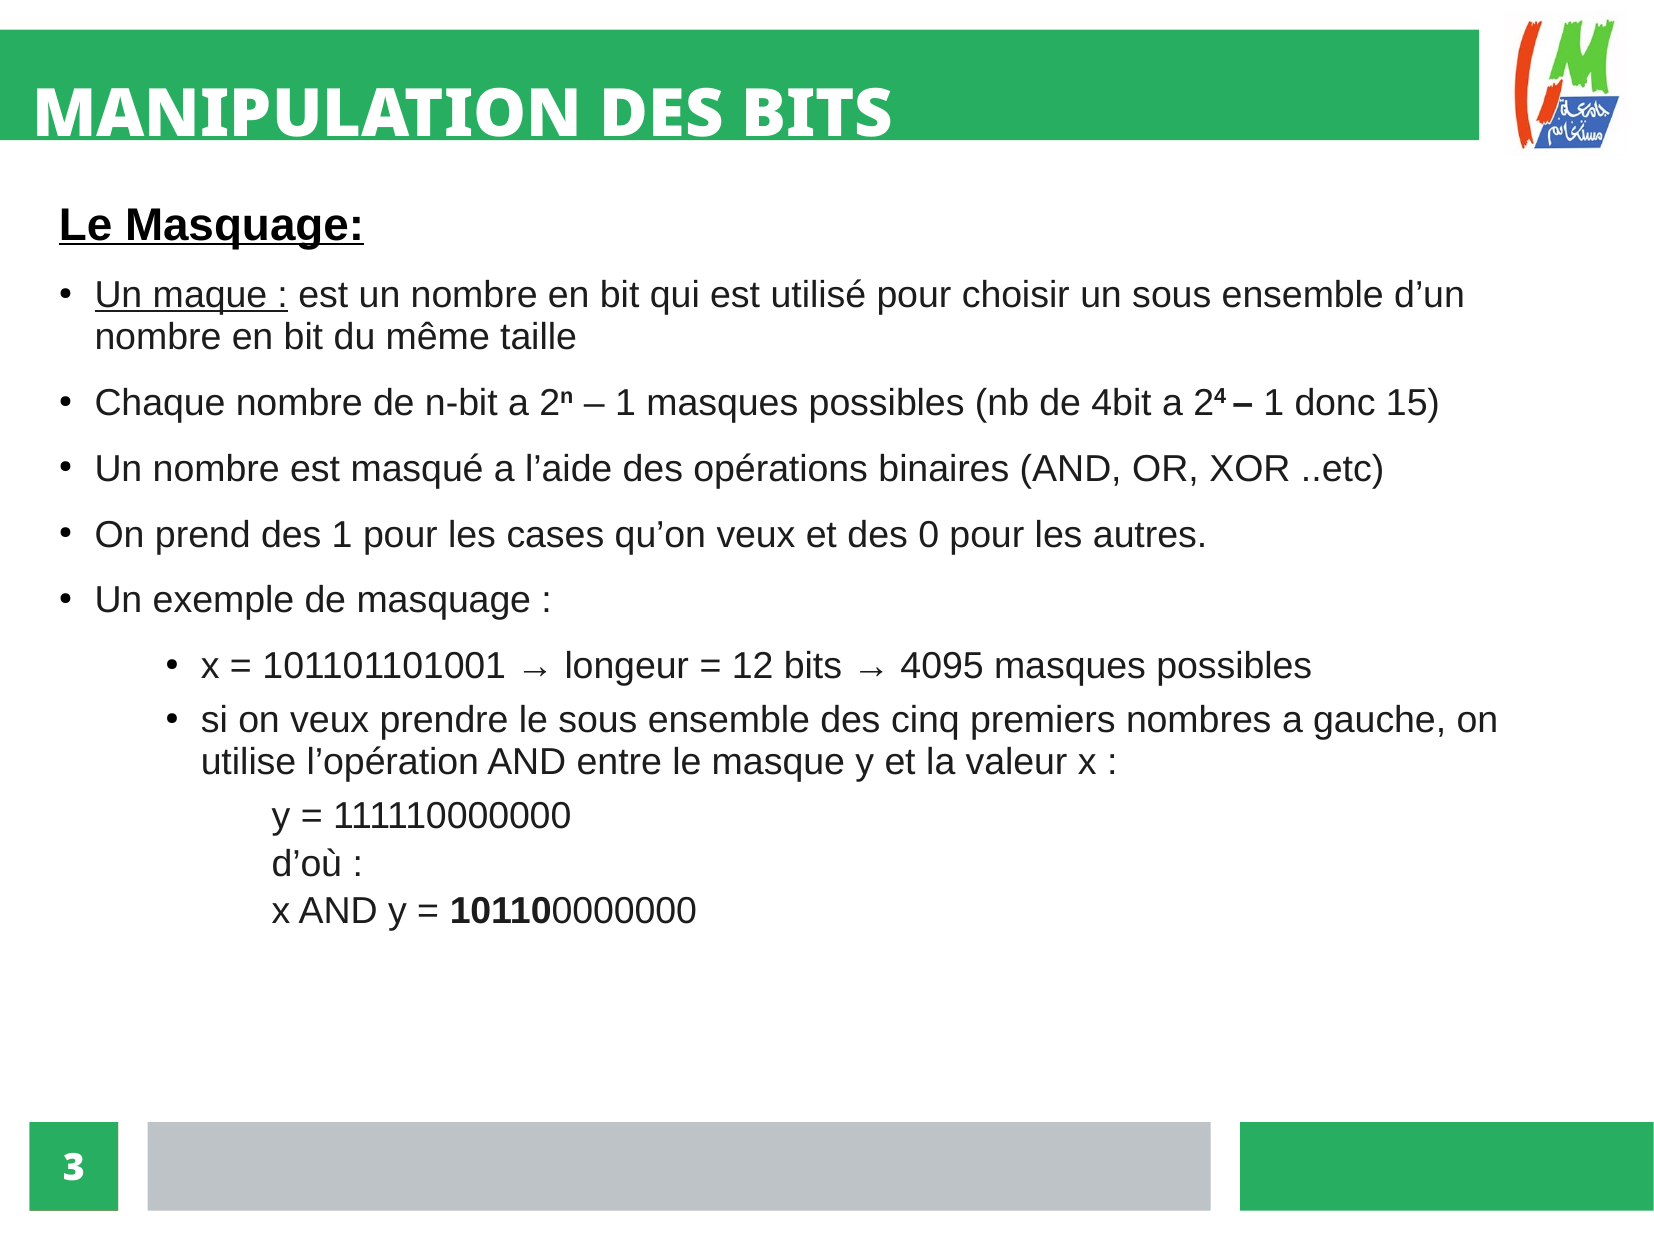

# MANIPULATION DES BITS
Le Masquage:
Un maque : est un nombre en bit qui est utilisé pour choisir un sous ensemble d’un nombre en bit du même taille
Chaque nombre de n-bit a 2n – 1 masques possibles (nb de 4bit a 24 – 1 donc 15)
Un nombre est masqué a l’aide des opérations binaires (AND, OR, XOR ..etc)
On prend des 1 pour les cases qu’on veux et des 0 pour les autres.
Un exemple de masquage :
x = 101101101001 → longeur = 12 bits → 4095 masques possibles
si on veux prendre le sous ensemble des cinq premiers nombres a gauche, on utilise l’opération AND entre le masque y et la valeur x :
y = 111110000000
d’où :
x AND y = 101100000000
3